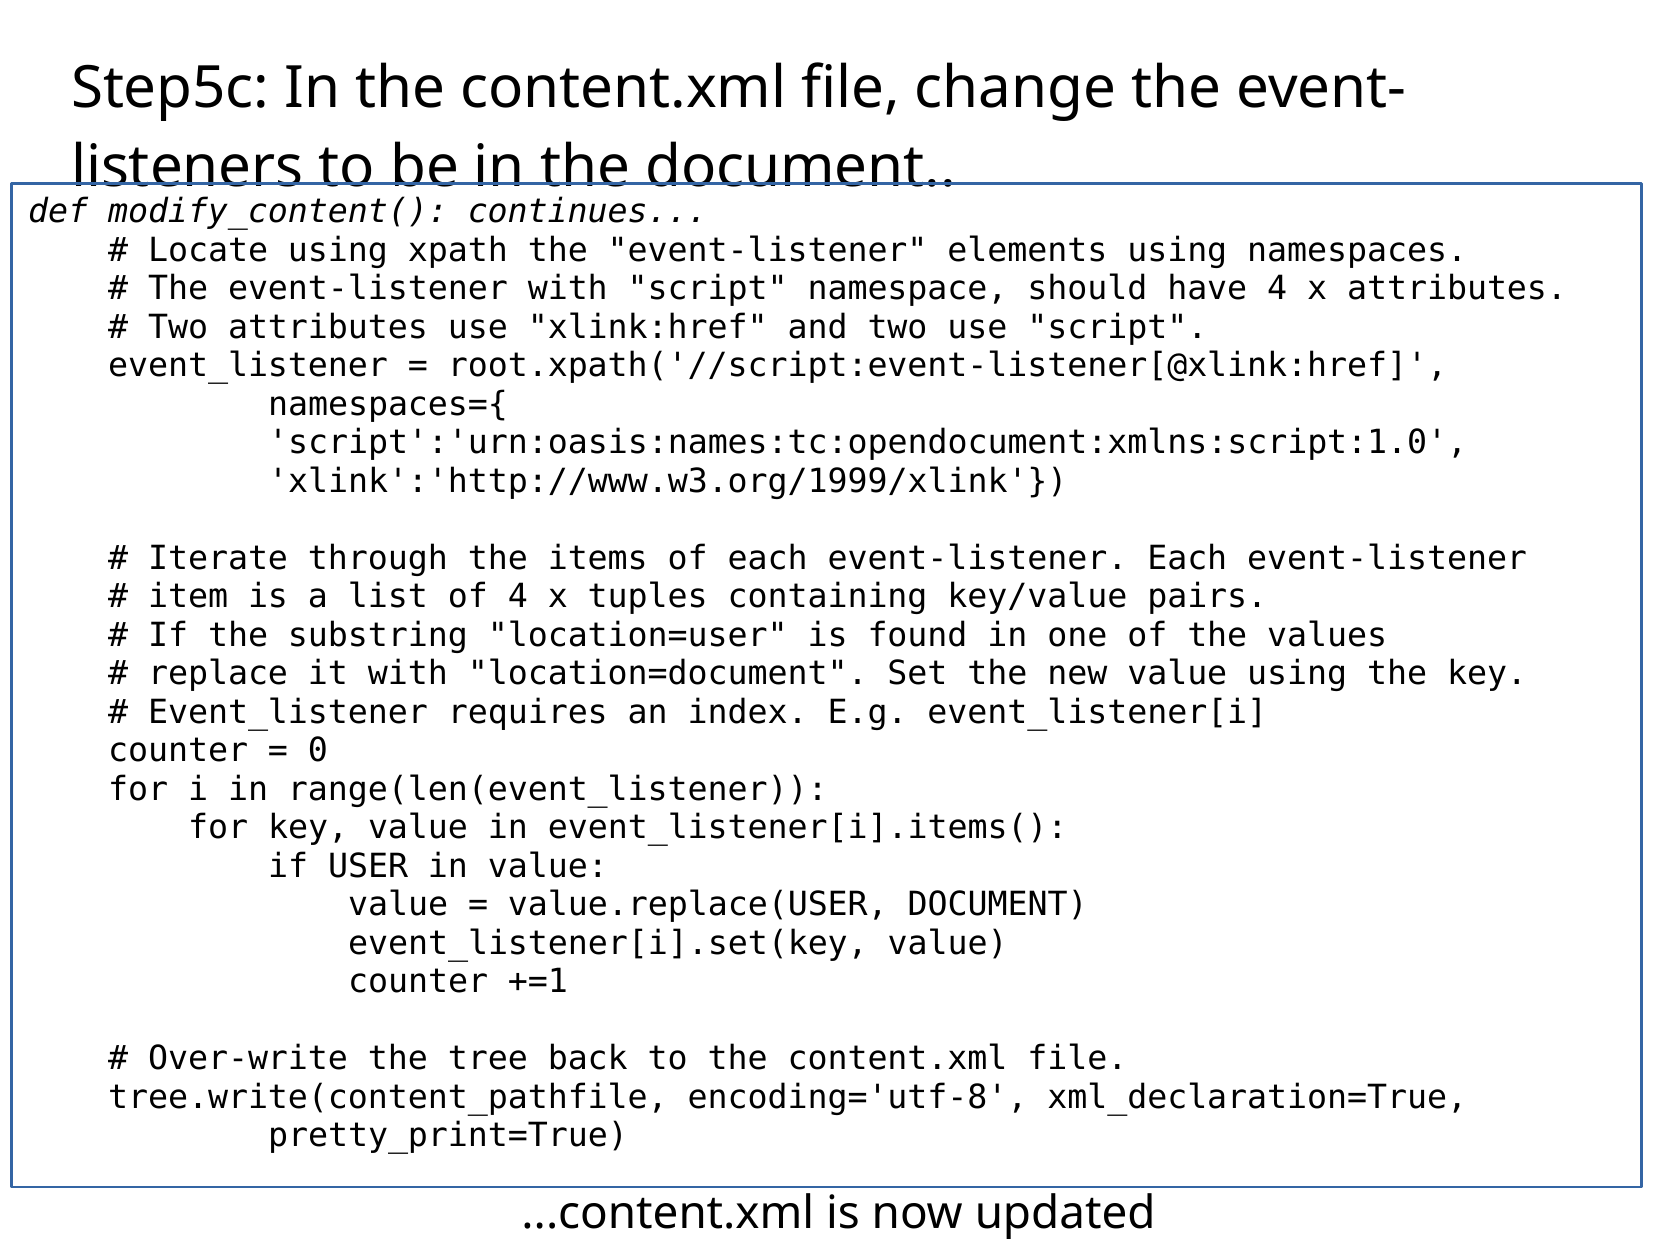

# Step5c: In the content.xml file, change the event-listeners to be in the document..
def modify_content(): continues...
 # Locate using xpath the "event-listener" elements using namespaces.
 # The event-listener with "script" namespace, should have 4 x attributes.
 # Two attributes use "xlink:href" and two use "script".
 event_listener = root.xpath('//script:event-listener[@xlink:href]',
 namespaces={
 'script':'urn:oasis:names:tc:opendocument:xmlns:script:1.0',
 'xlink':'http://www.w3.org/1999/xlink'})
 # Iterate through the items of each event-listener. Each event-listener
 # item is a list of 4 x tuples containing key/value pairs.
 # If the substring "location=user" is found in one of the values
 # replace it with "location=document". Set the new value using the key.
 # Event_listener requires an index. E.g. event_listener[i]
 counter = 0
 for i in range(len(event_listener)):
 for key, value in event_listener[i].items():
 if USER in value:
 value = value.replace(USER, DOCUMENT)
 event_listener[i].set(key, value)
 counter +=1
 # Over-write the tree back to the content.xml file.
 tree.write(content_pathfile, encoding='utf-8', xml_declaration=True,
 pretty_print=True)
...content.xml is now updated